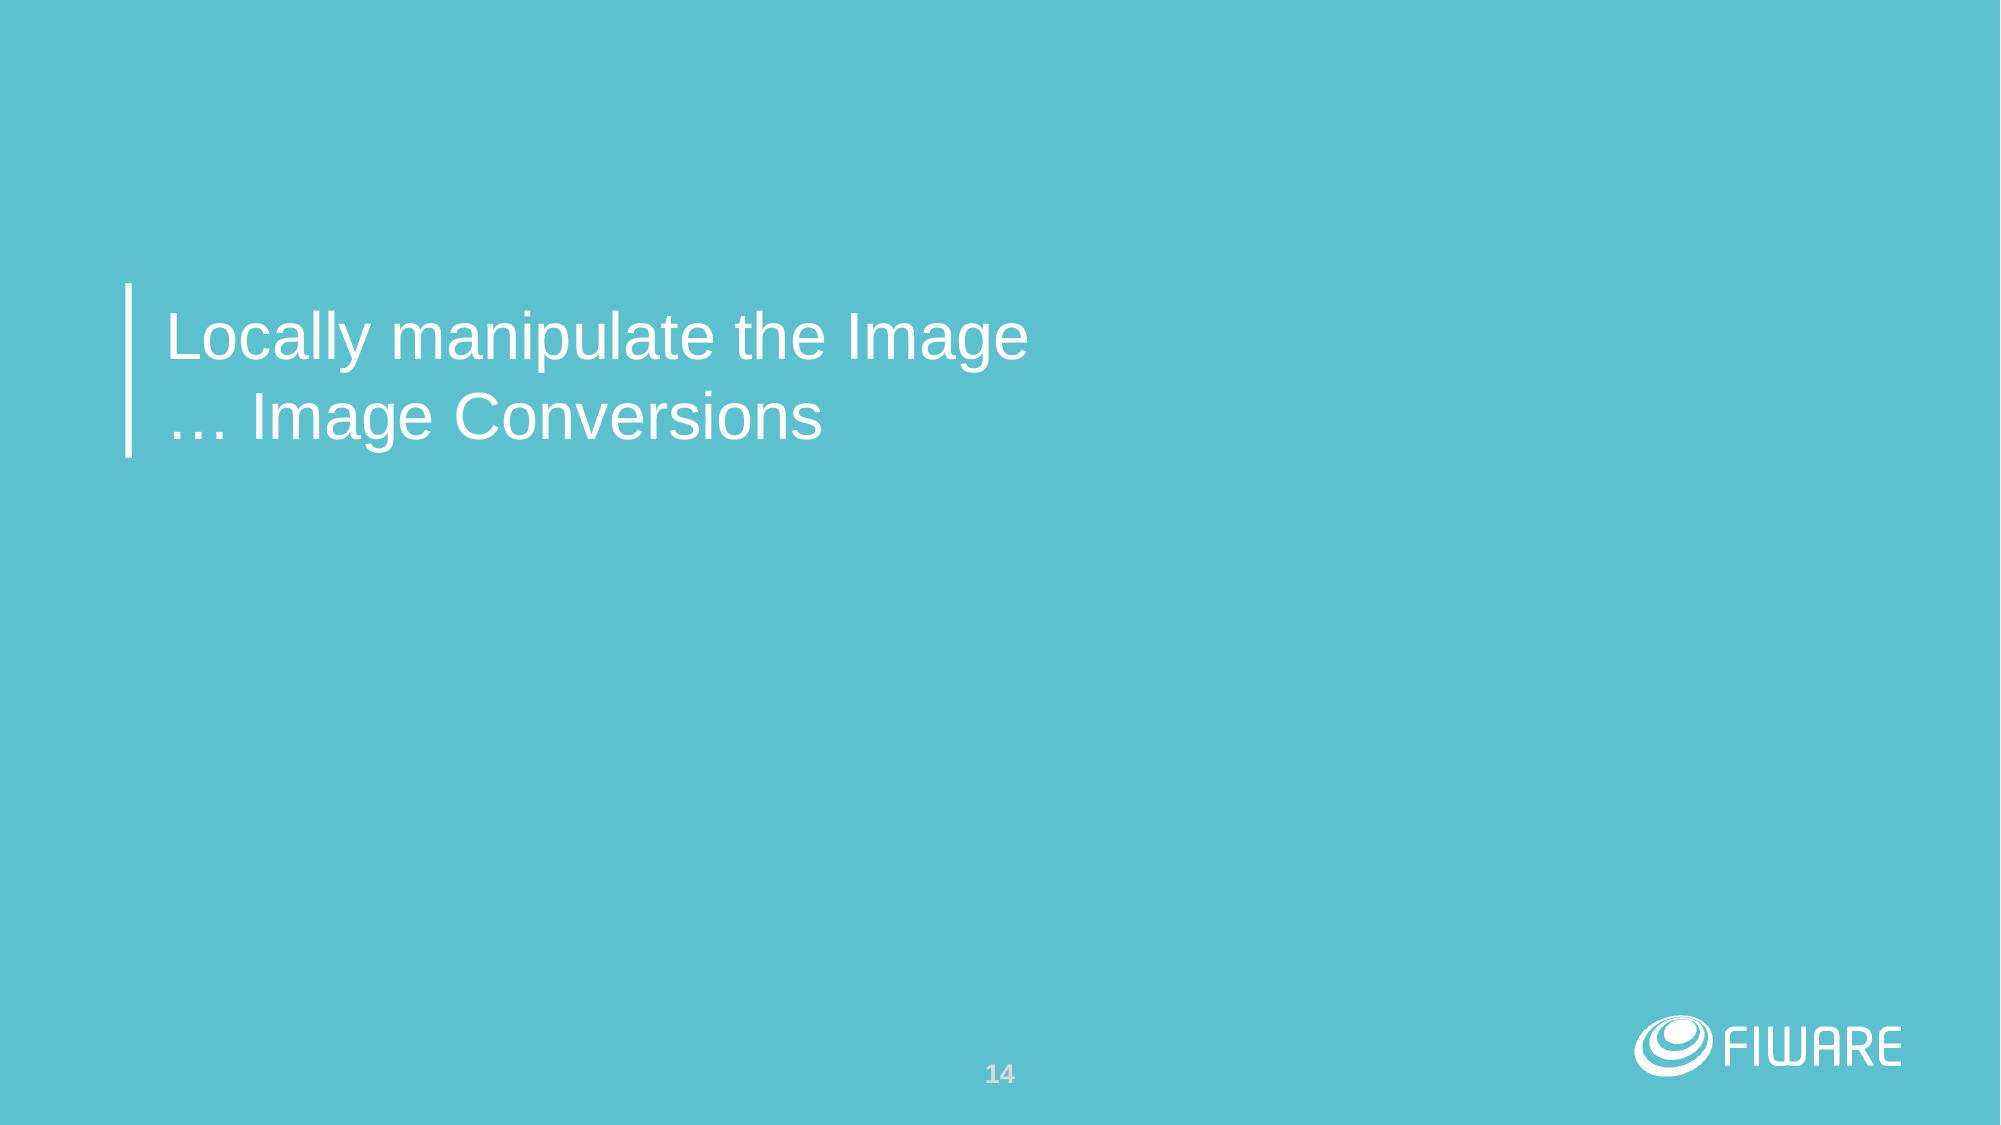

# Locally manipulate the Image … Image Conversions